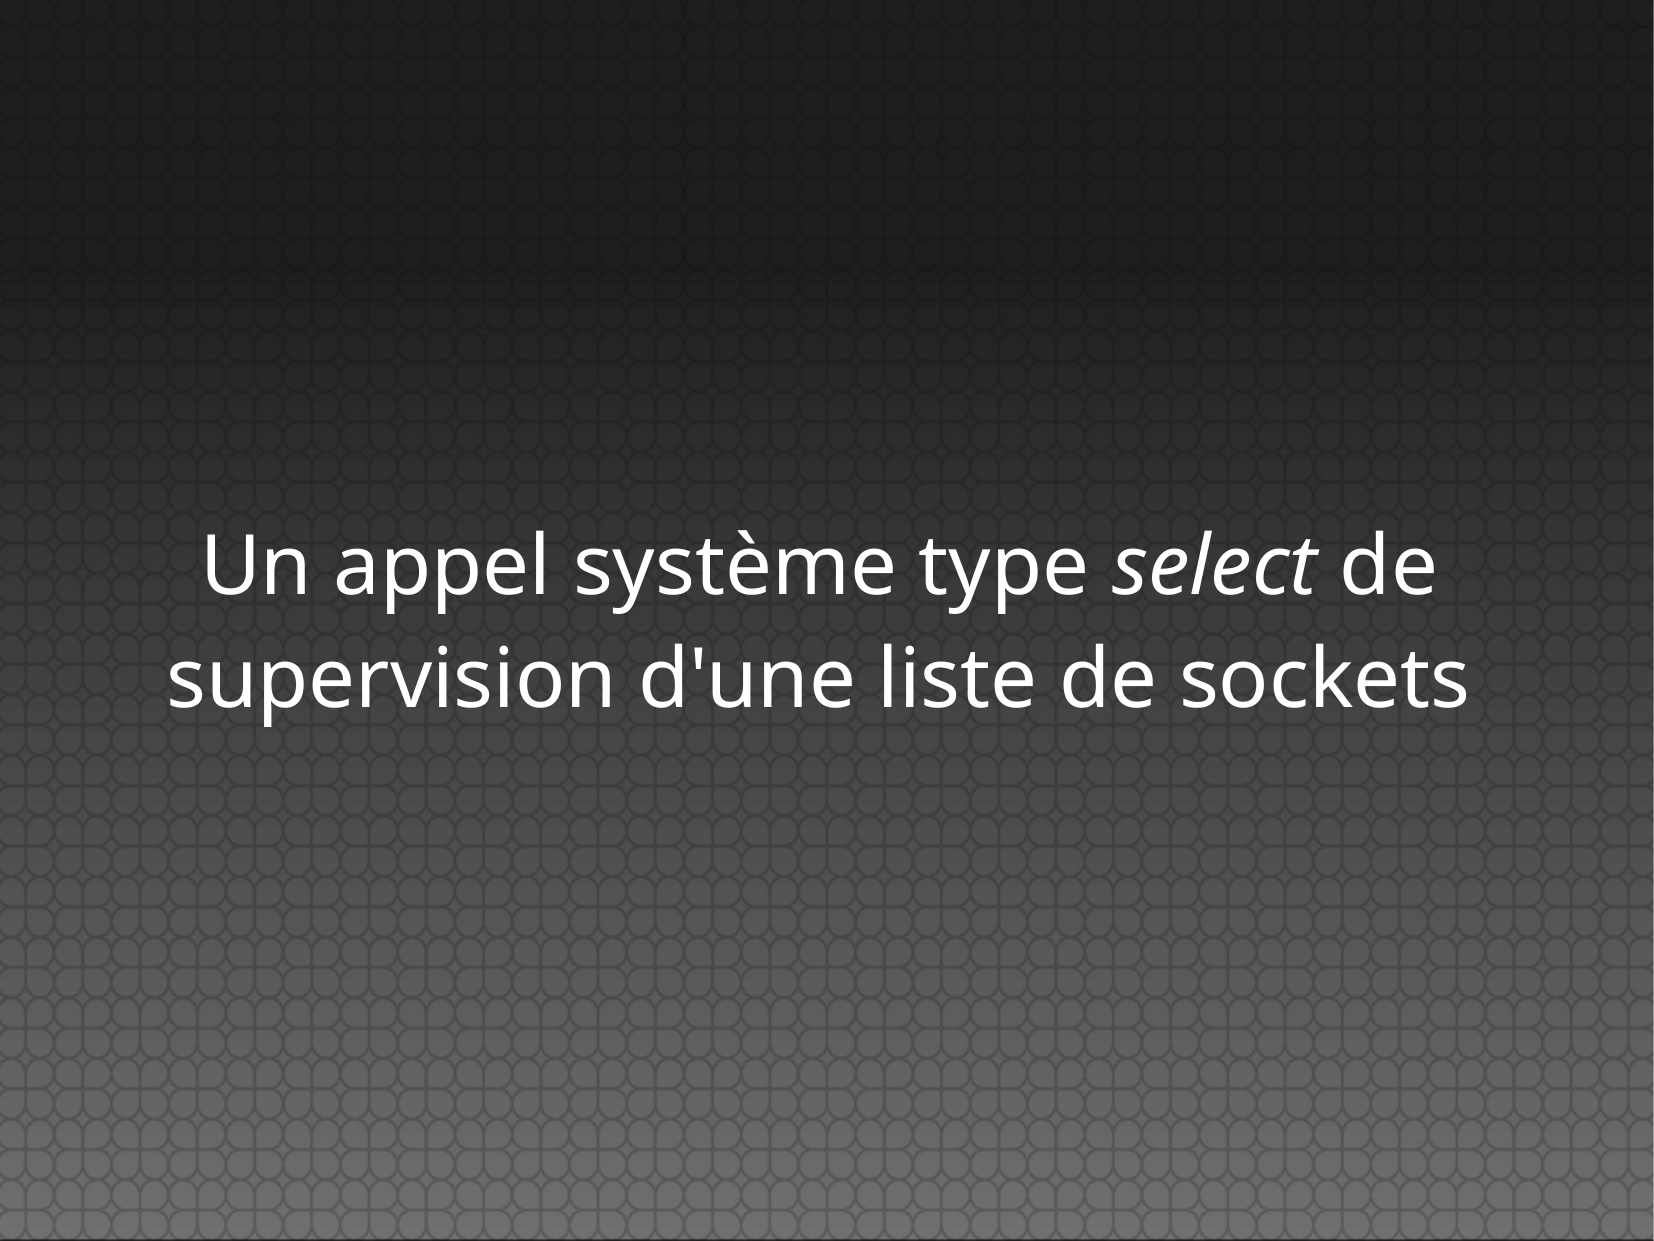

# Un appel système type select de supervision d'une liste de sockets